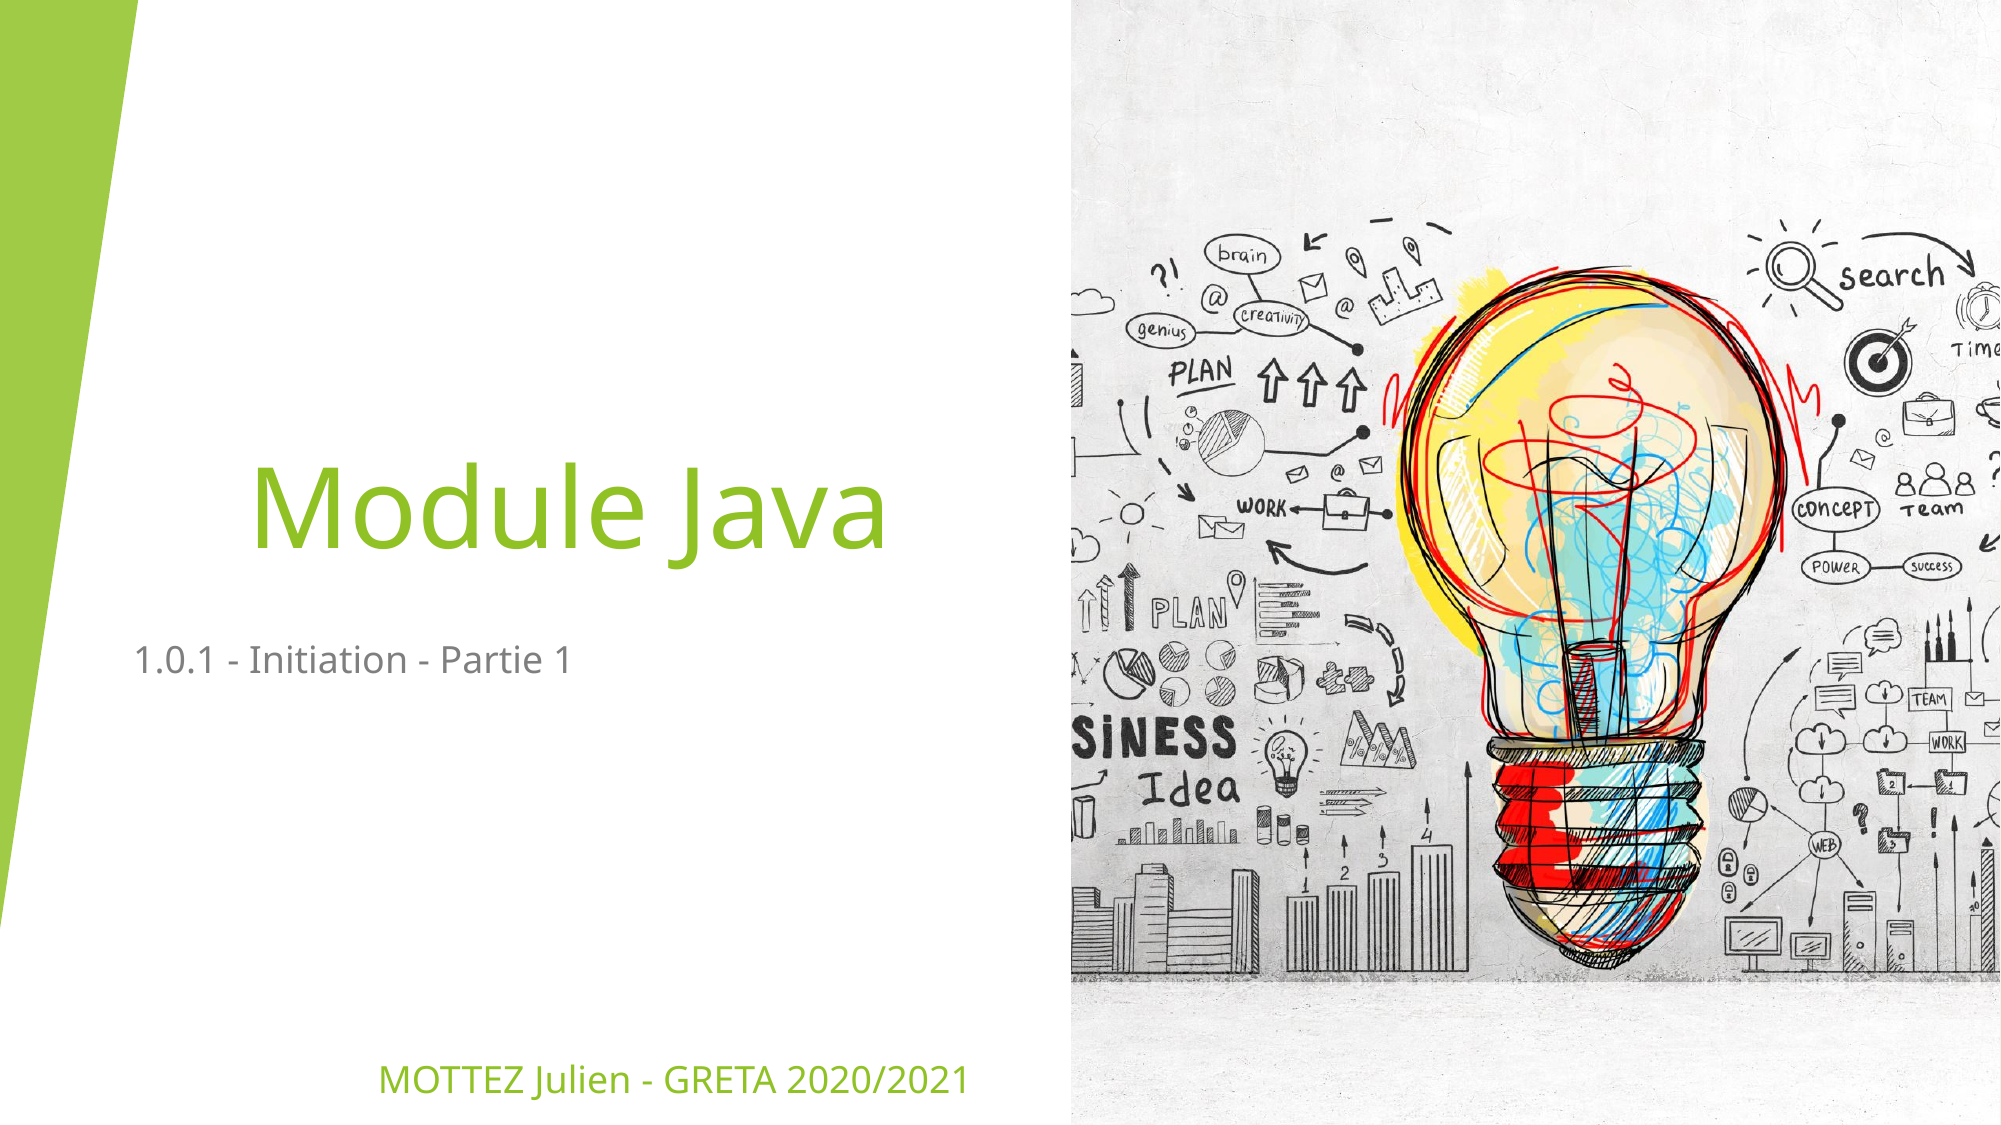

# Module Java
1.0.1 - Initiation - Partie 1
MOTTEZ Julien - GRETA 2020/2021